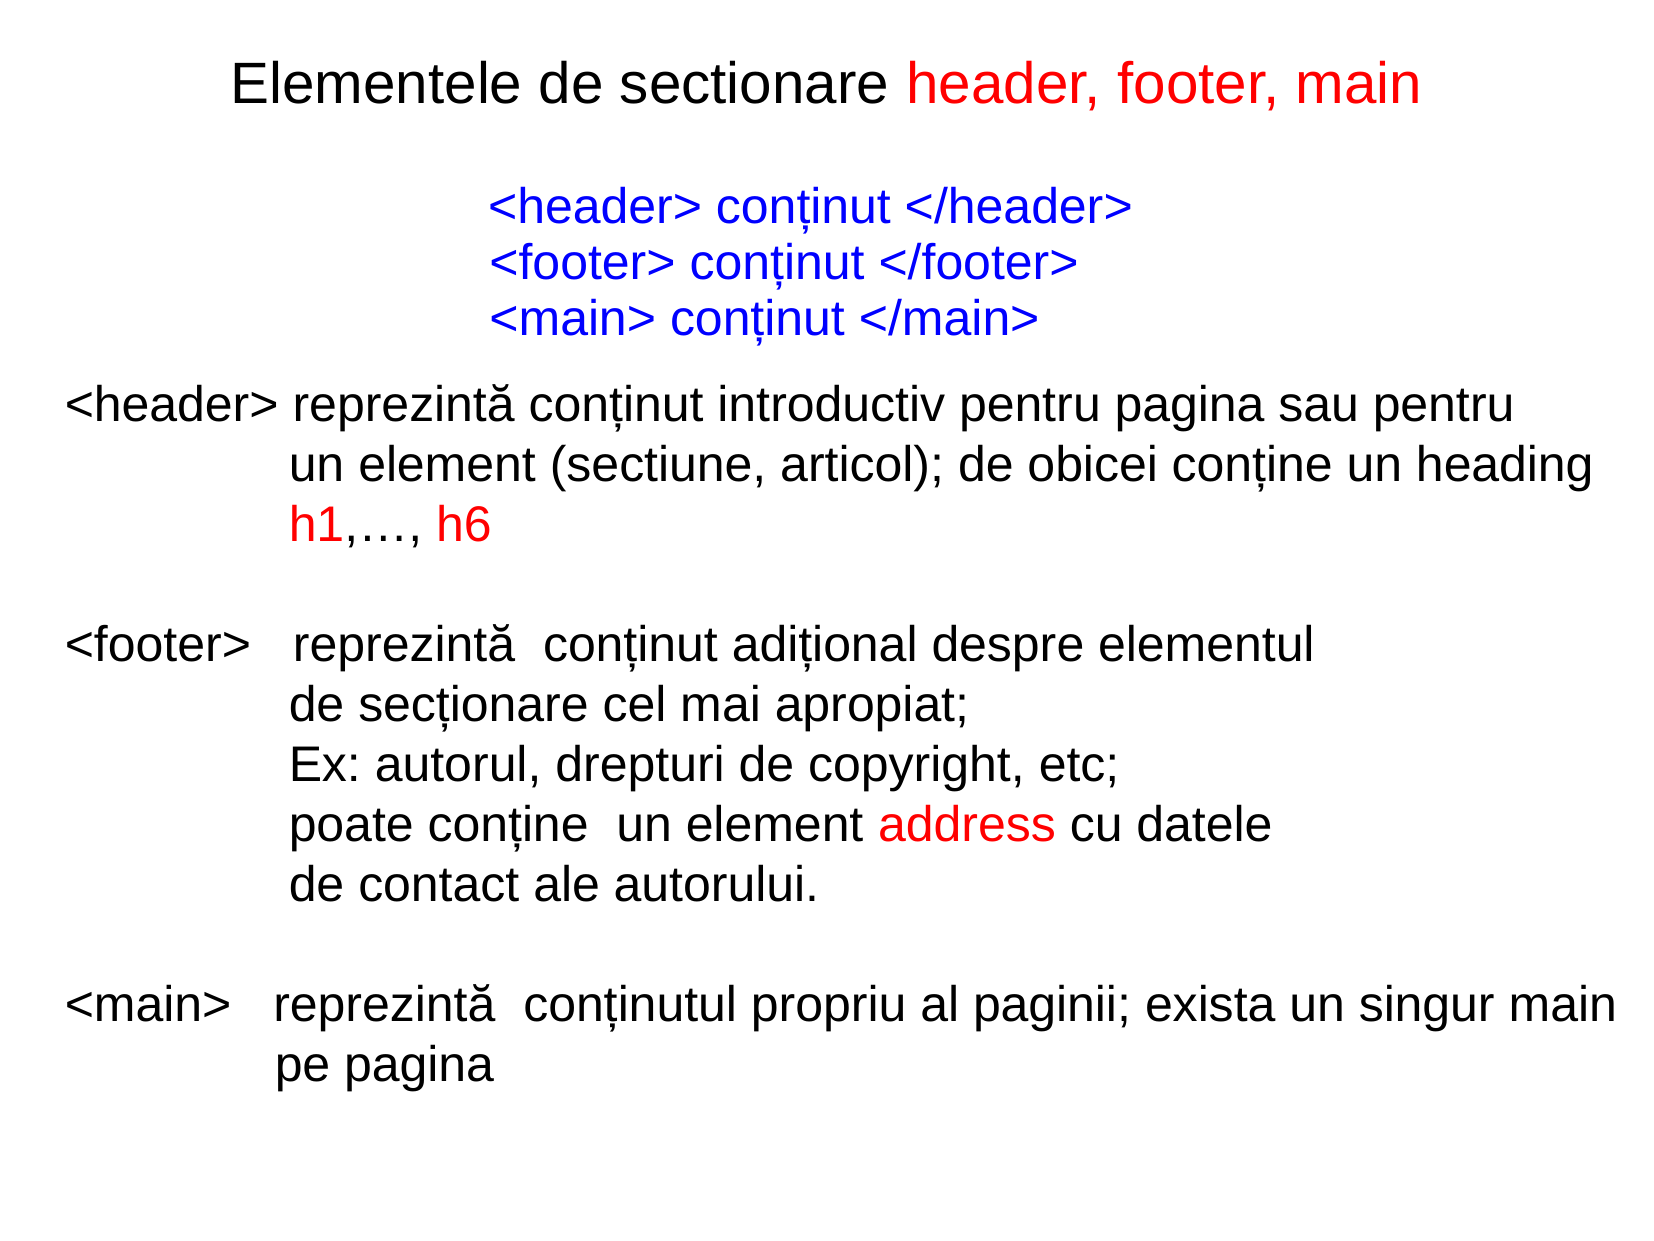

# Elementele de sectionare header, footer, main
 <header> conținut </header>
 <footer> conținut </footer>
 <main> conținut </main>
<header> reprezintă conținut introductiv pentru pagina sau pentru
 un element (sectiune, articol); de obicei conține un heading
 h1,…, h6
<footer> reprezintă conținut adițional despre elementul
 de secționare cel mai apropiat;
 Ex: autorul, drepturi de copyright, etc;
 poate conține un element address cu datele
 de contact ale autorului.
<main> reprezintă conținutul propriu al paginii; exista un singur main
 pe pagina